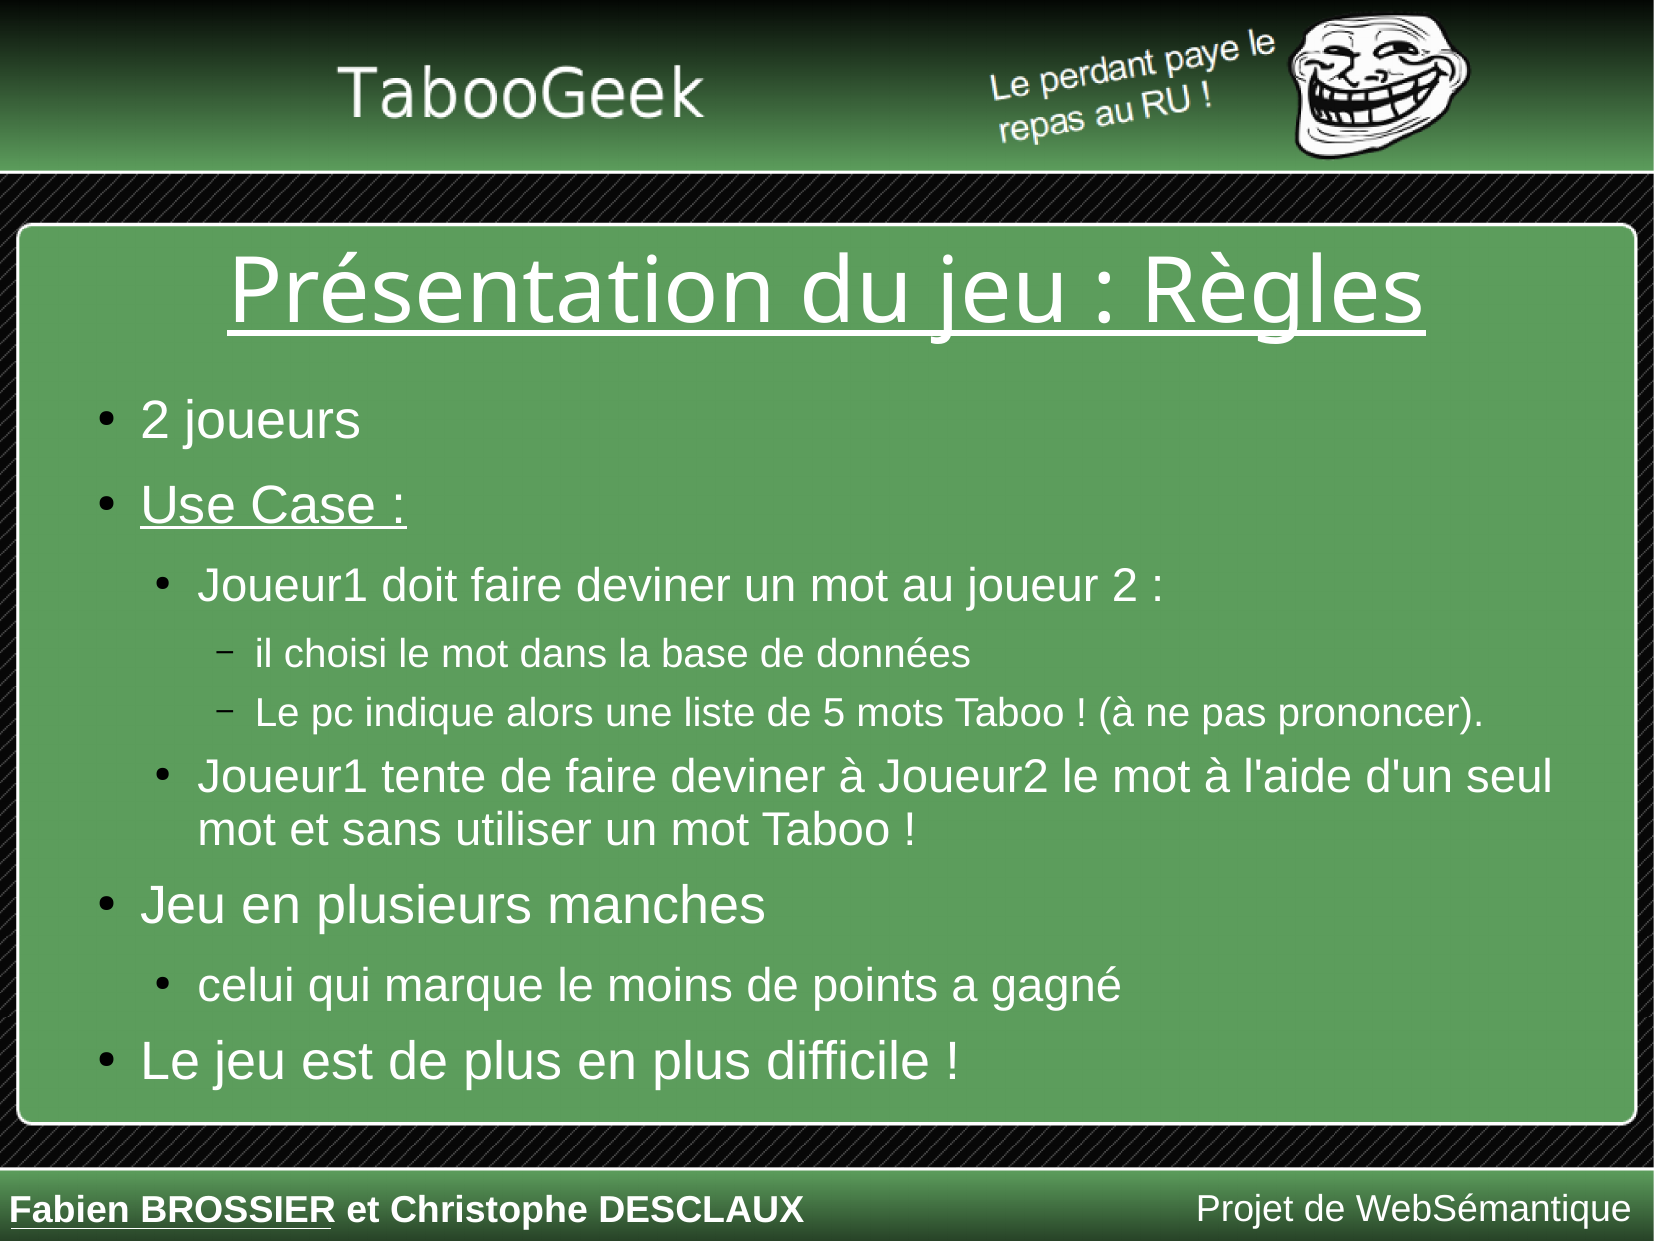

# Présentation du jeu : Règles
2 joueurs
Use Case :
Joueur1 doit faire deviner un mot au joueur 2 :
il choisi le mot dans la base de données
Le pc indique alors une liste de 5 mots Taboo ! (à ne pas prononcer).
Joueur1 tente de faire deviner à Joueur2 le mot à l'aide d'un seul mot et sans utiliser un mot Taboo !
Jeu en plusieurs manches
celui qui marque le moins de points a gagné
Le jeu est de plus en plus difficile !